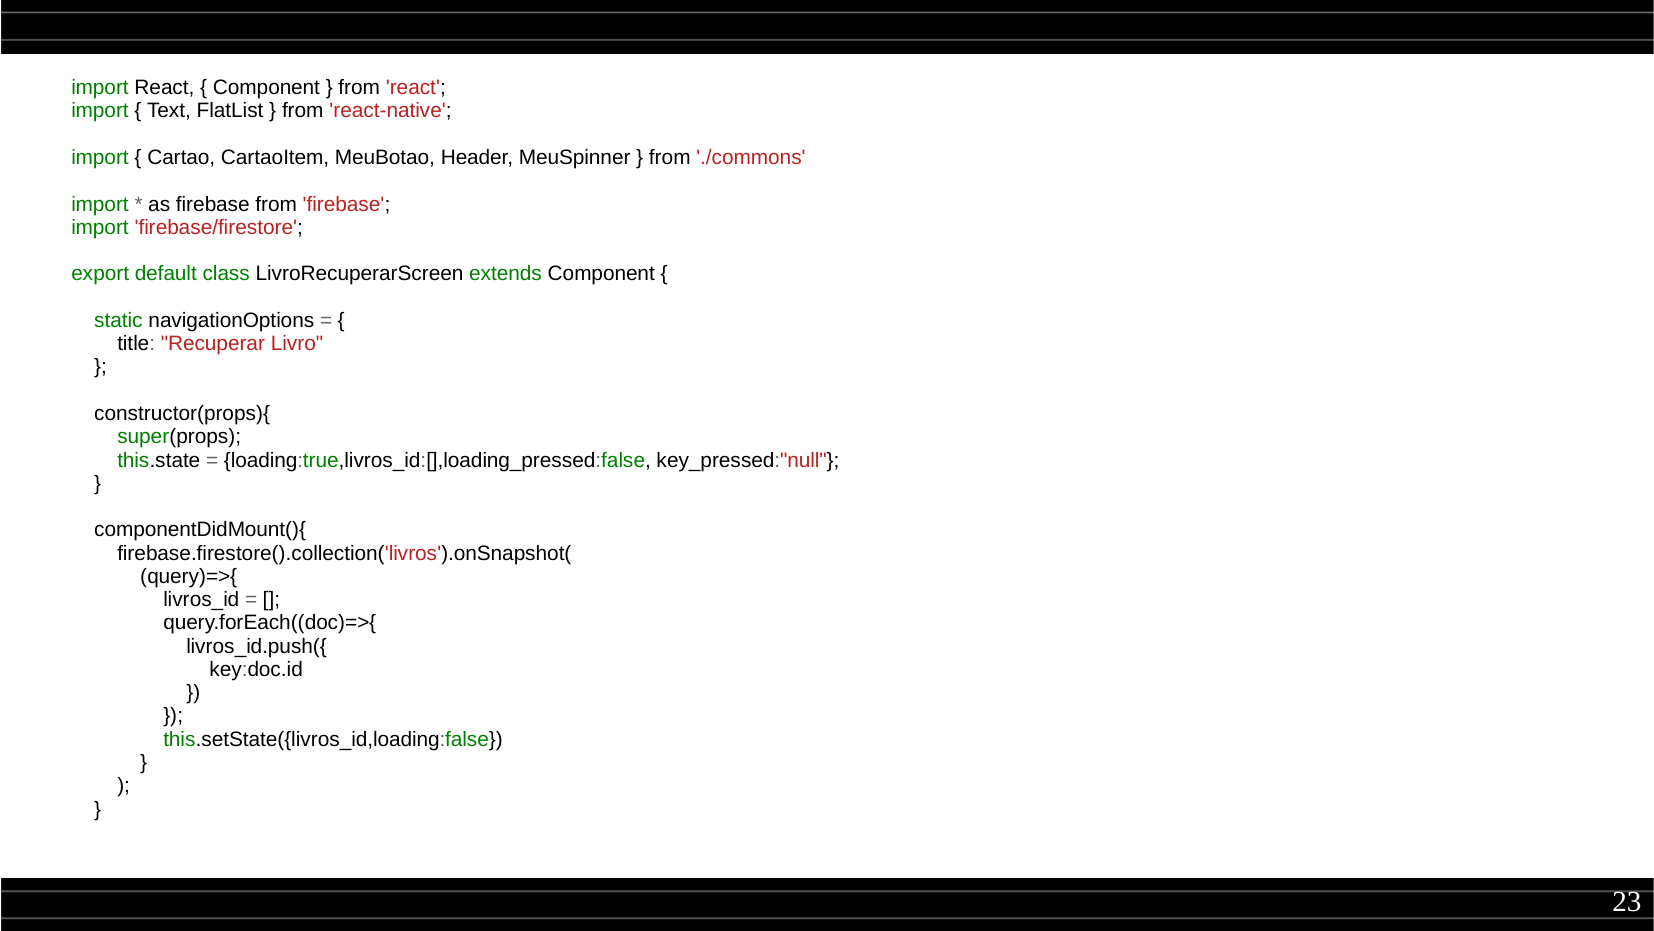

import React, { Component } from 'react';
import { Text, FlatList } from 'react-native';
import { Cartao, CartaoItem, MeuBotao, Header, MeuSpinner } from './commons'
import * as firebase from 'firebase';
import 'firebase/firestore';
export default class LivroRecuperarScreen extends Component {
 static navigationOptions = {
 title: "Recuperar Livro"
 };
 constructor(props){
 super(props);
 this.state = {loading:true,livros_id:[],loading_pressed:false, key_pressed:"null"};
 }
 componentDidMount(){
 firebase.firestore().collection('livros').onSnapshot(
 (query)=>{
 livros_id = [];
 query.forEach((doc)=>{
 livros_id.push({
 key:doc.id
 })
 });
 this.setState({livros_id,loading:false})
 }
 );
 }